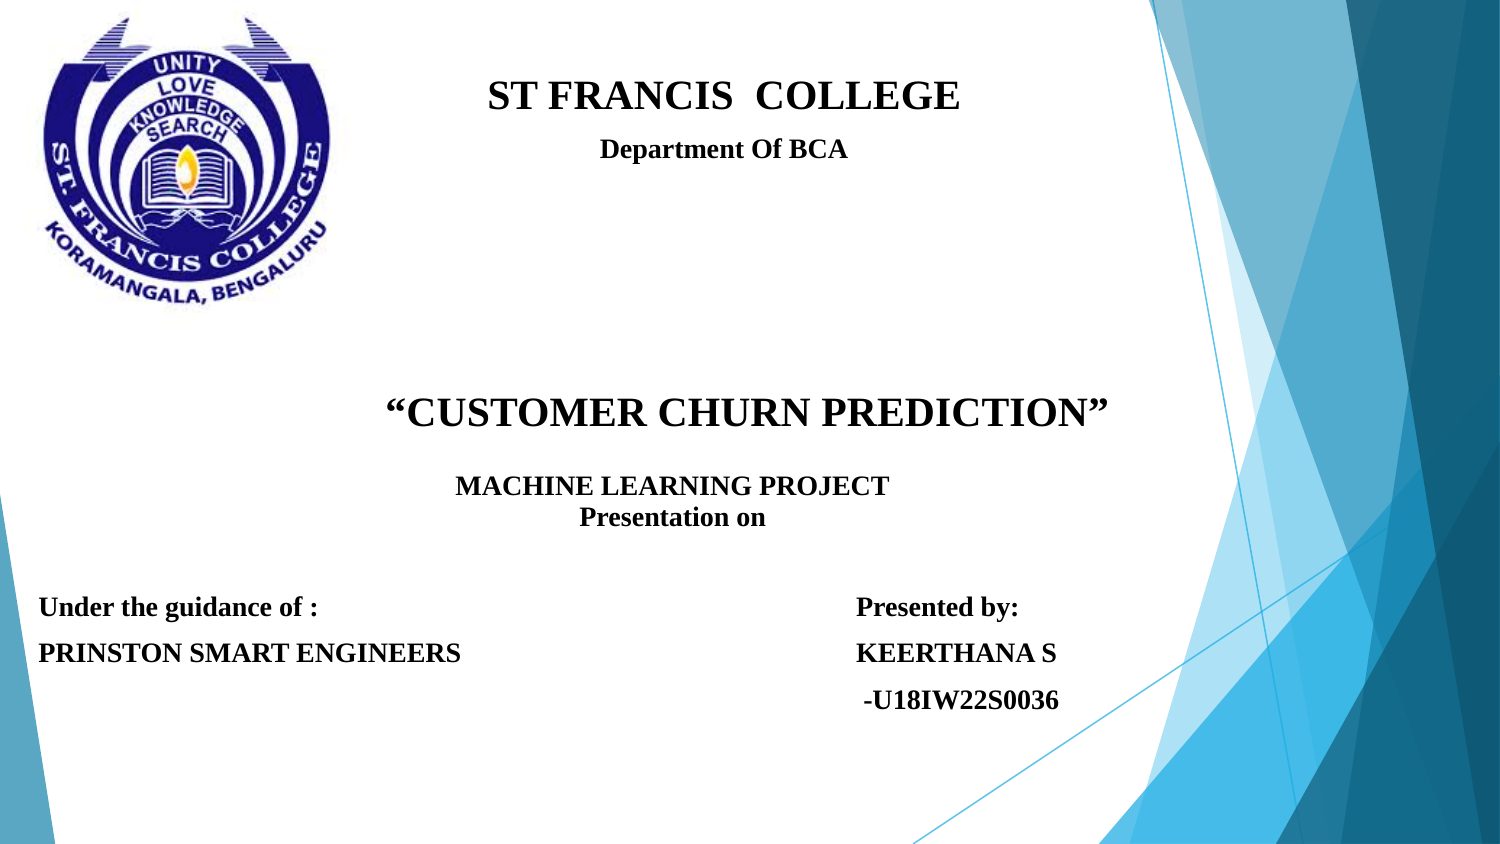

ST FRANCIS COLLEGE
Department Of BCA
 “CUSTOMER CHURN PREDICTION”
MACHINE LEARNING PROJECT
Presentation on
Under the guidance of :
PRINSTON SMART ENGINEERS
Presented by:
KEERTHANA S
 -U18IW22S0036